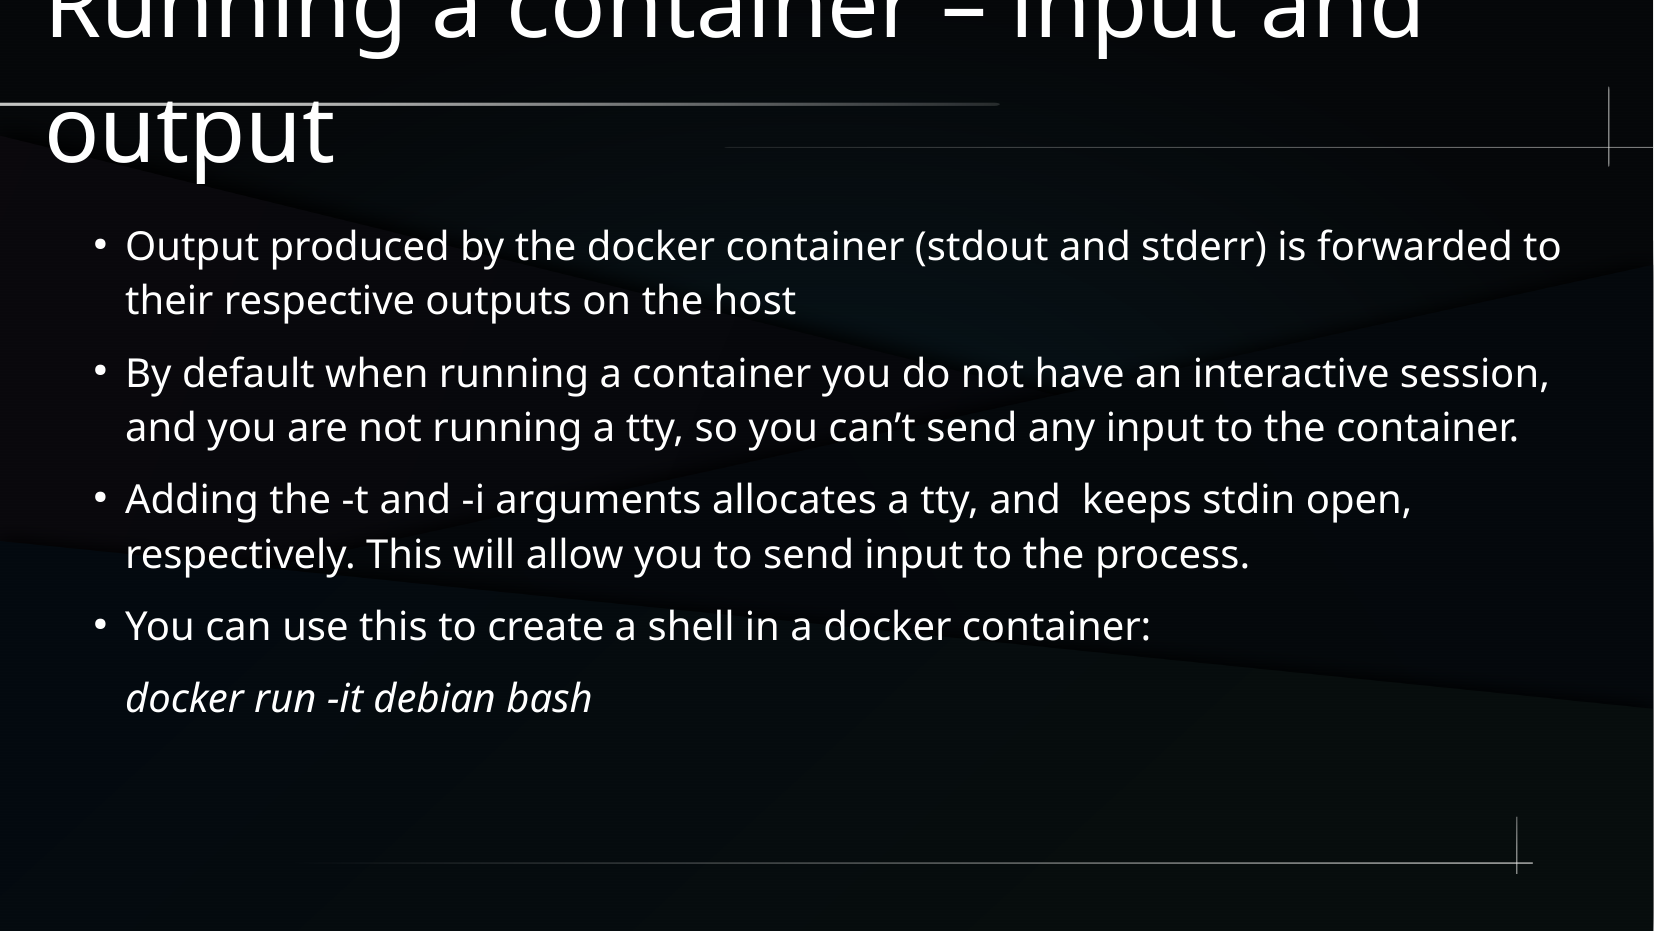

# Running a container – input and output
Output produced by the docker container (stdout and stderr) is forwarded to their respective outputs on the host
By default when running a container you do not have an interactive session, and you are not running a tty, so you can’t send any input to the container.
Adding the -t and -i arguments allocates a tty, and keeps stdin open, respectively. This will allow you to send input to the process.
You can use this to create a shell in a docker container:
docker run -it debian bash